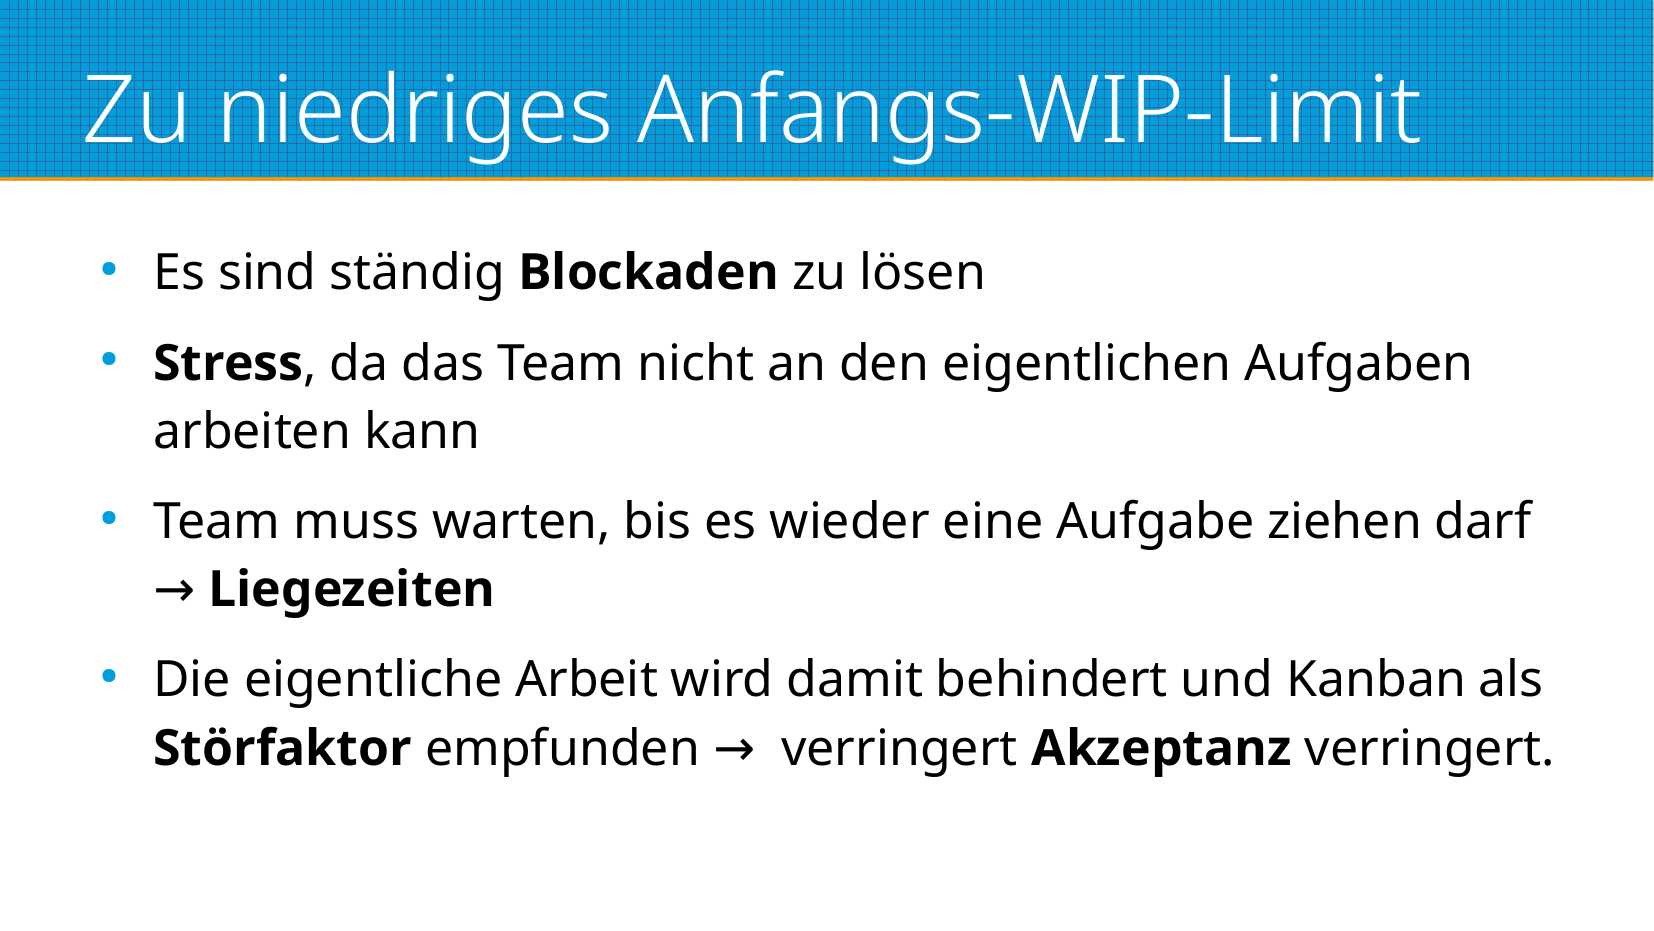

# Zu niedriges Anfangs-WIP-Limit
Es sind ständig Blockaden zu lösen
Stress, da das Team nicht an den eigentlichen Aufgaben arbeiten kann
Team muss warten, bis es wieder eine Aufgabe ziehen darf → Liegezeiten
Die eigentliche Arbeit wird damit behindert und Kanban als Störfaktor empfunden → verringert Akzeptanz verringert.